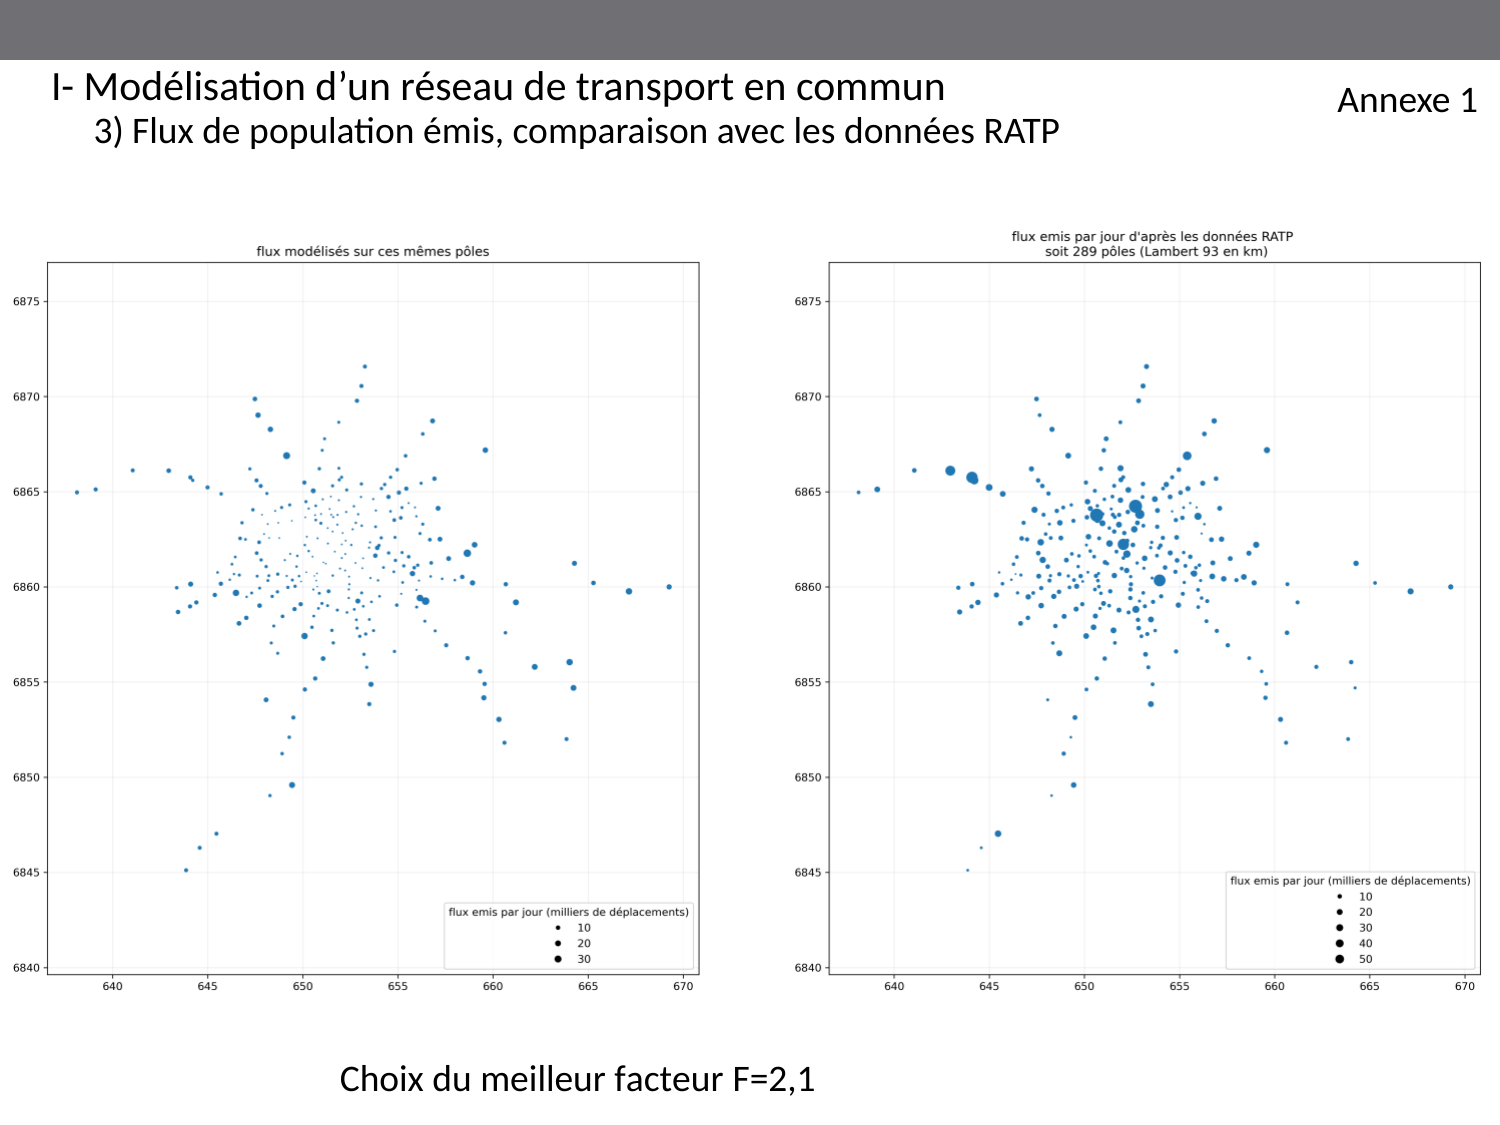

I- Modélisation d’un réseau de transport en commun
Annexe 1
3) Flux de population émis, comparaison avec les données RATP
Choix du meilleur facteur F=2,1